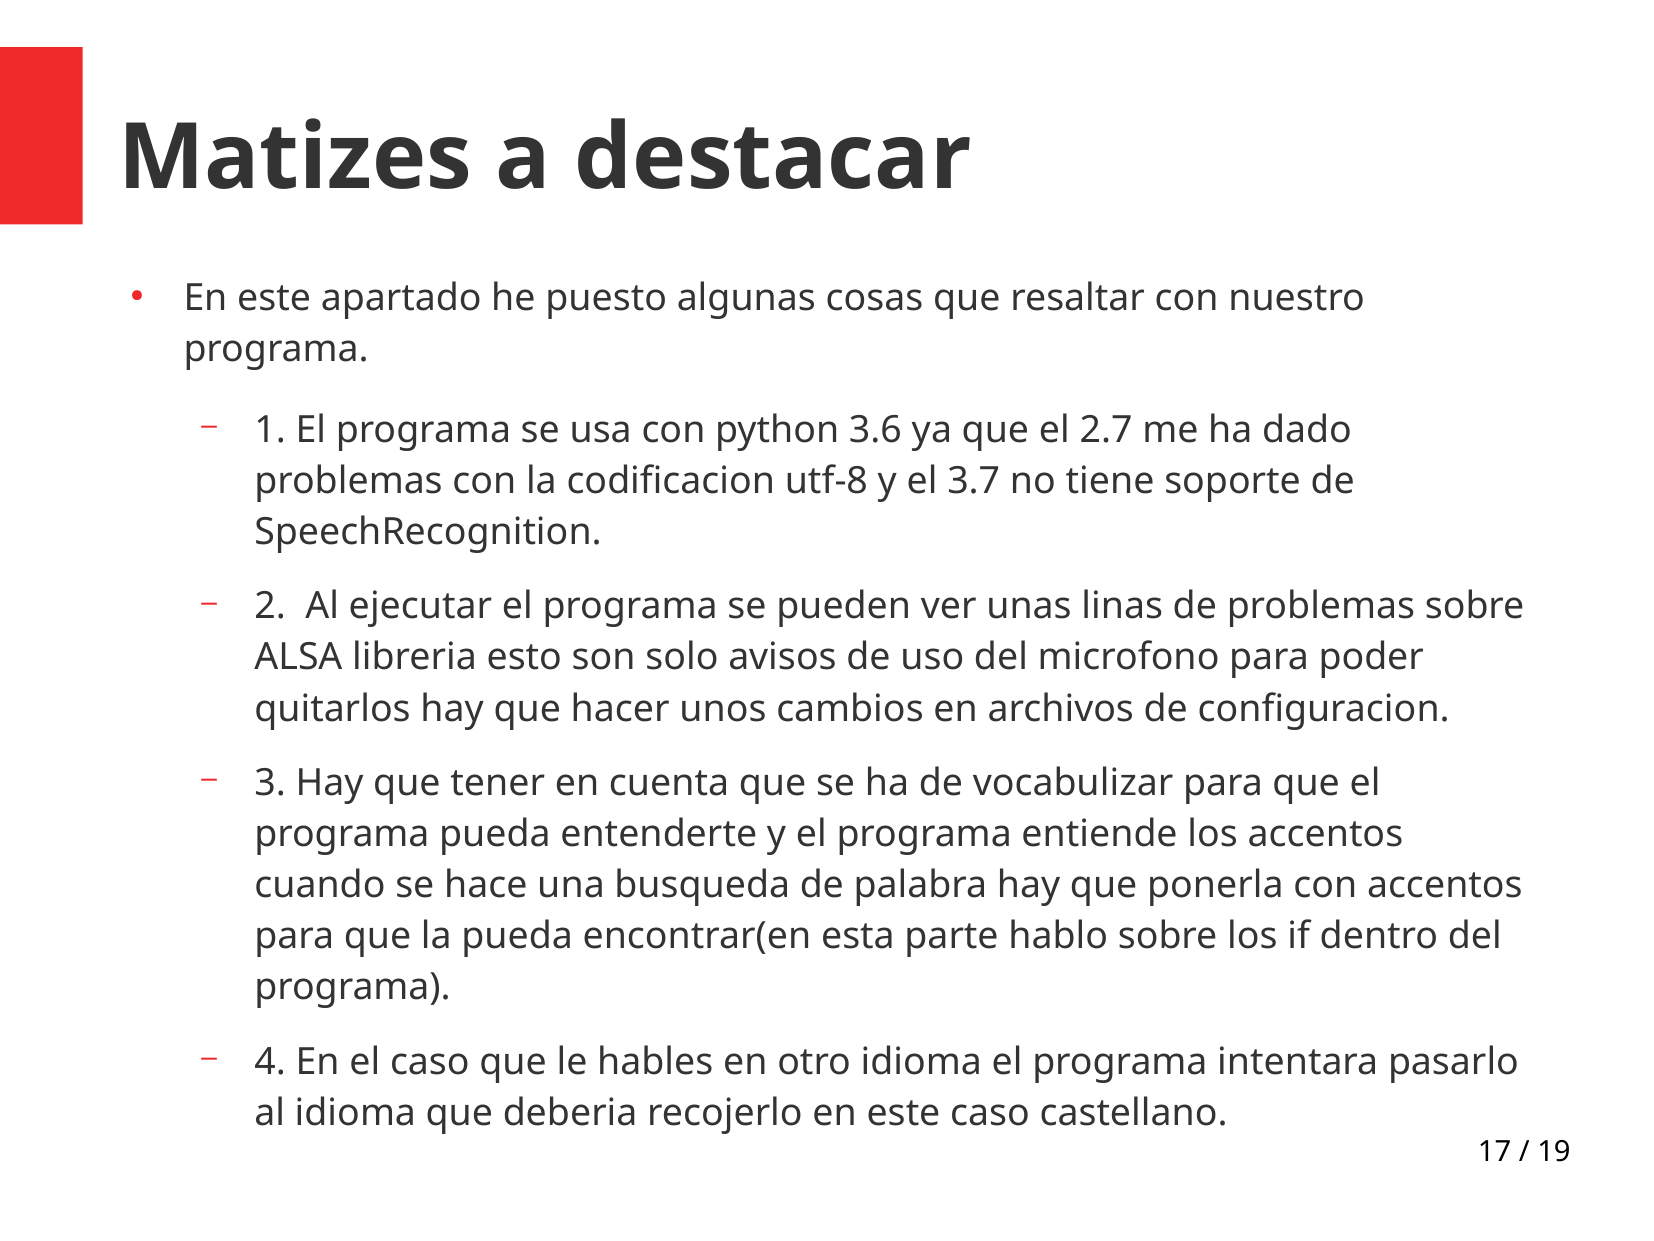

# Matizes a destacar
En este apartado he puesto algunas cosas que resaltar con nuestro programa.
1. El programa se usa con python 3.6 ya que el 2.7 me ha dado problemas con la codificacion utf-8 y el 3.7 no tiene soporte de SpeechRecognition.
2. Al ejecutar el programa se pueden ver unas linas de problemas sobre ALSA libreria esto son solo avisos de uso del microfono para poder quitarlos hay que hacer unos cambios en archivos de configuracion.
3. Hay que tener en cuenta que se ha de vocabulizar para que el programa pueda entenderte y el programa entiende los accentos cuando se hace una busqueda de palabra hay que ponerla con accentos para que la pueda encontrar(en esta parte hablo sobre los if dentro del programa).
4. En el caso que le hables en otro idioma el programa intentara pasarlo al idioma que deberia recojerlo en este caso castellano.
17